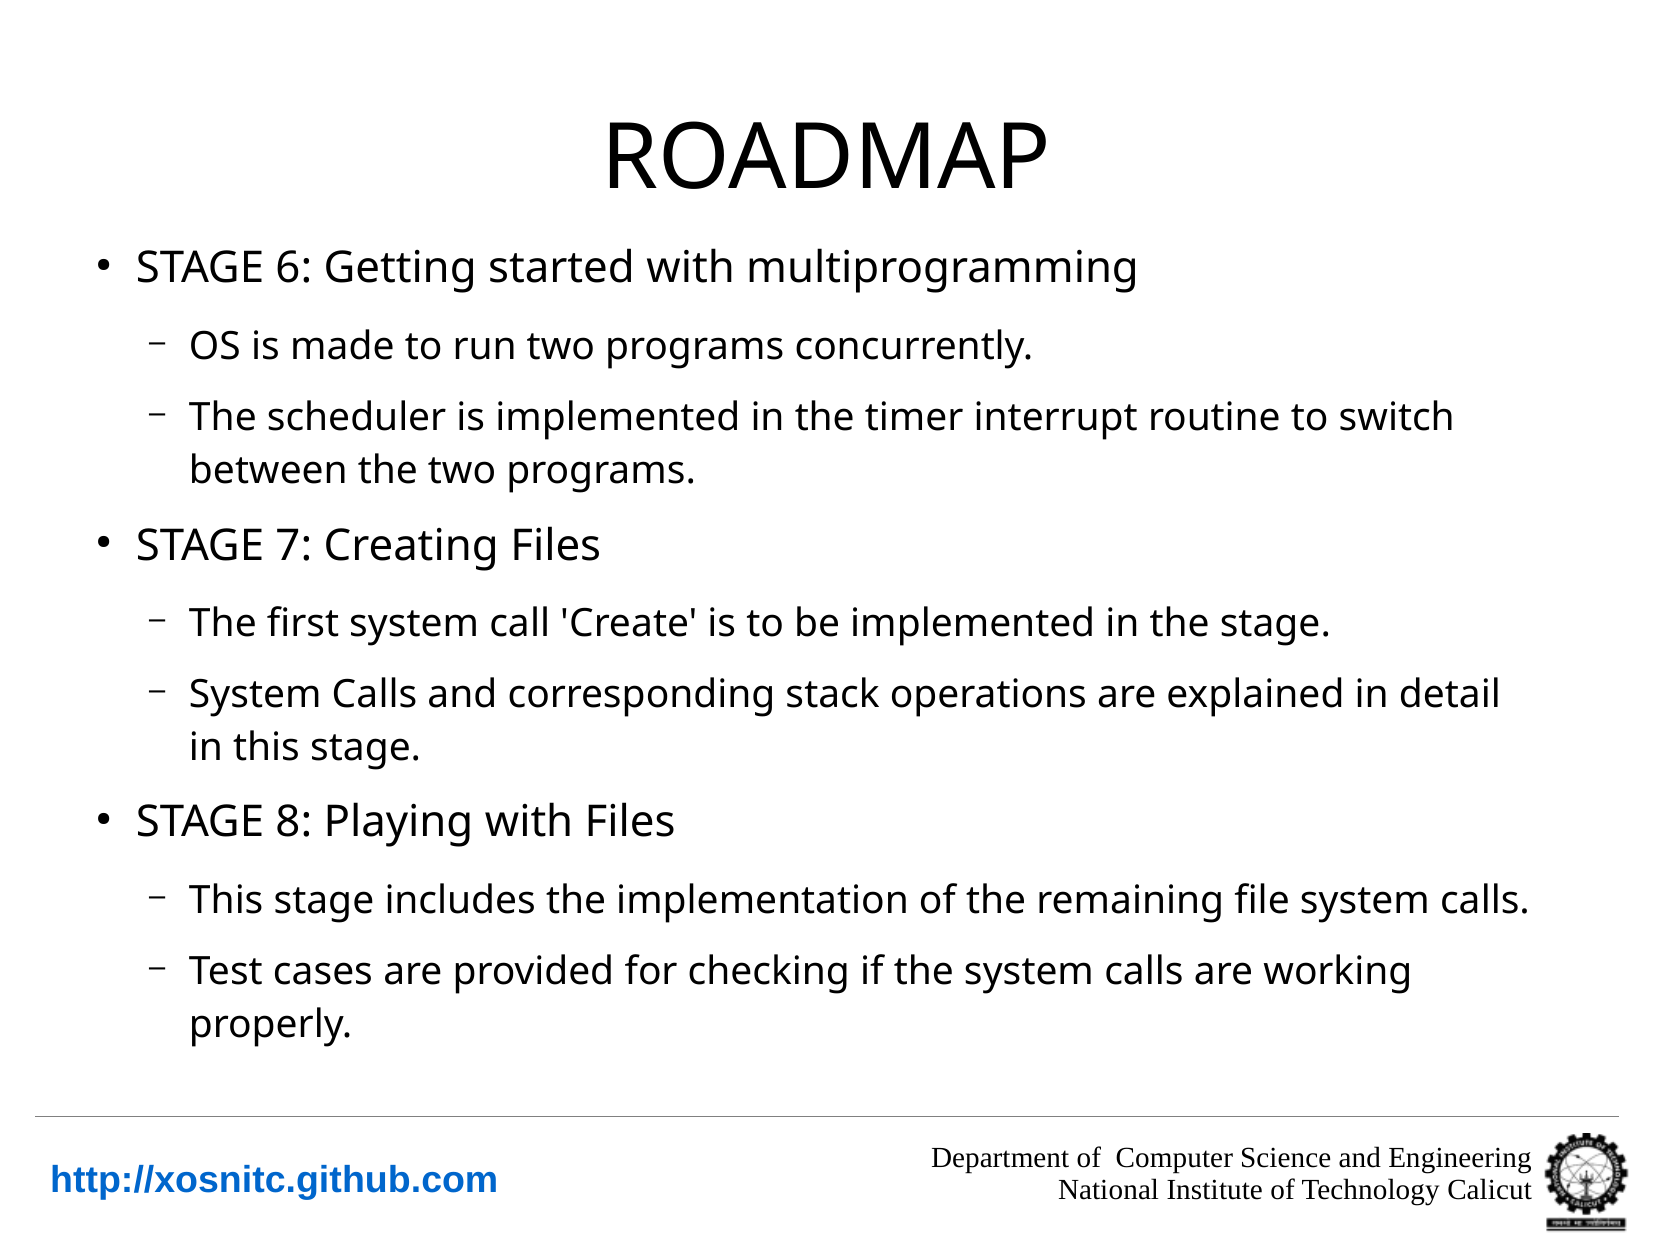

# ROADMAP
STAGE 6: Getting started with multiprogramming
OS is made to run two programs concurrently.
The scheduler is implemented in the timer interrupt routine to switch between the two programs.
STAGE 7: Creating Files
The first system call 'Create' is to be implemented in the stage.
System Calls and corresponding stack operations are explained in detail in this stage.
STAGE 8: Playing with Files
This stage includes the implementation of the remaining file system calls.
Test cases are provided for checking if the system calls are working properly.